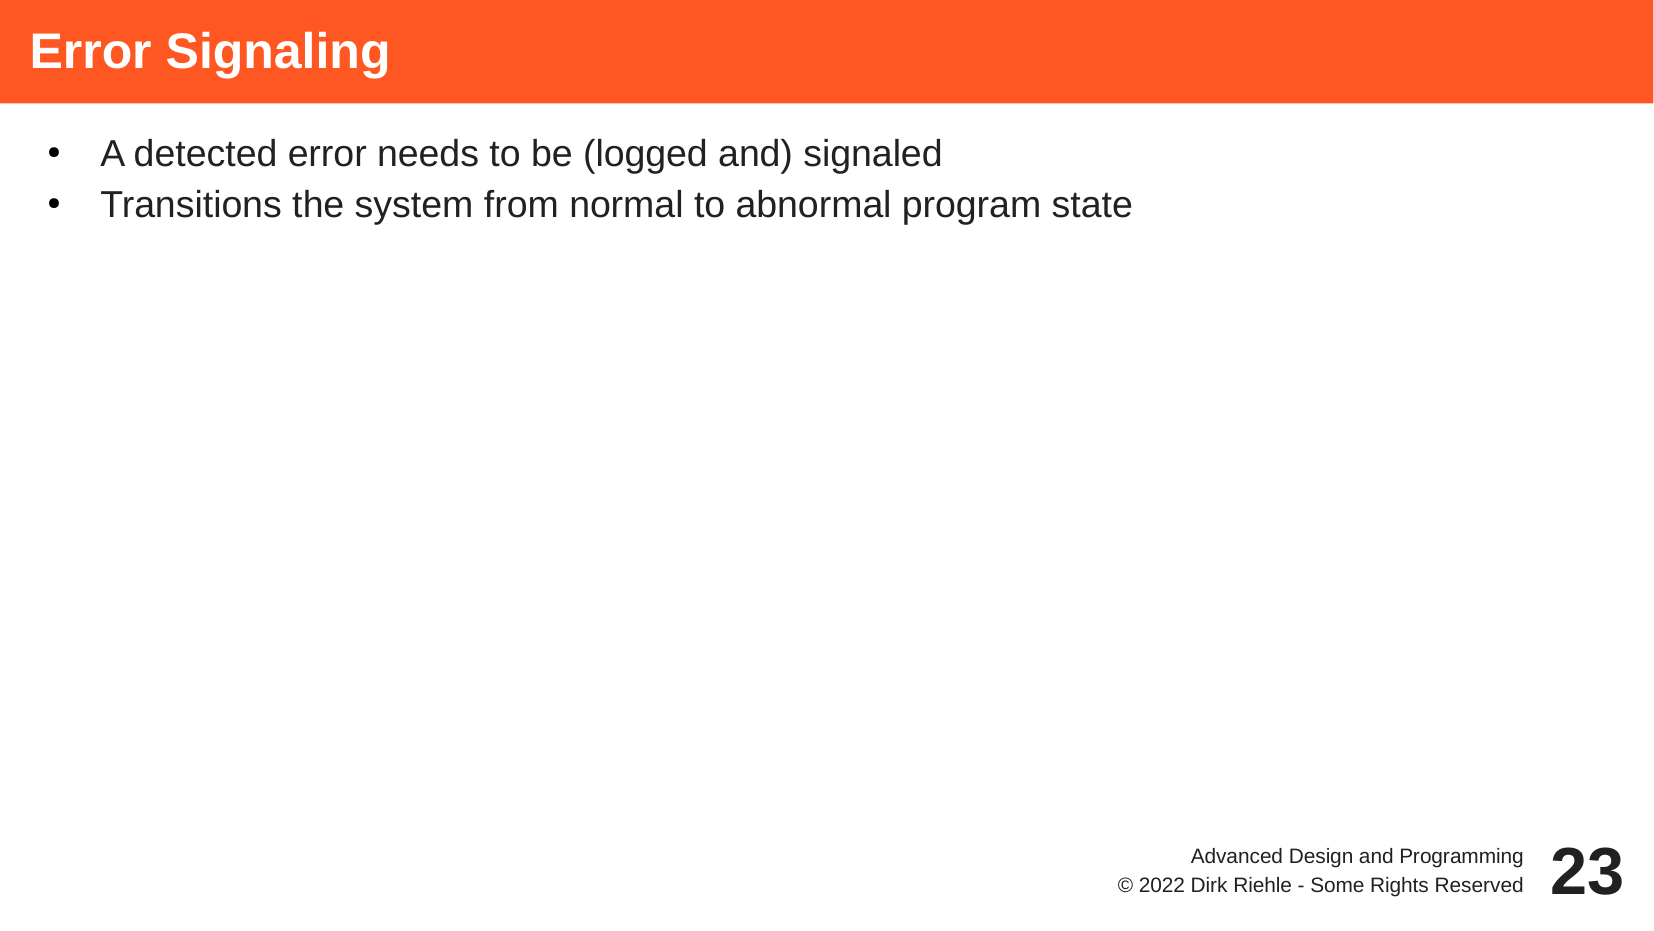

# Error Signaling
A detected error needs to be (logged and) signaled
Transitions the system from normal to abnormal program state
Advanced Design and Programming
23
© 2022 Dirk Riehle - Some Rights Reserved